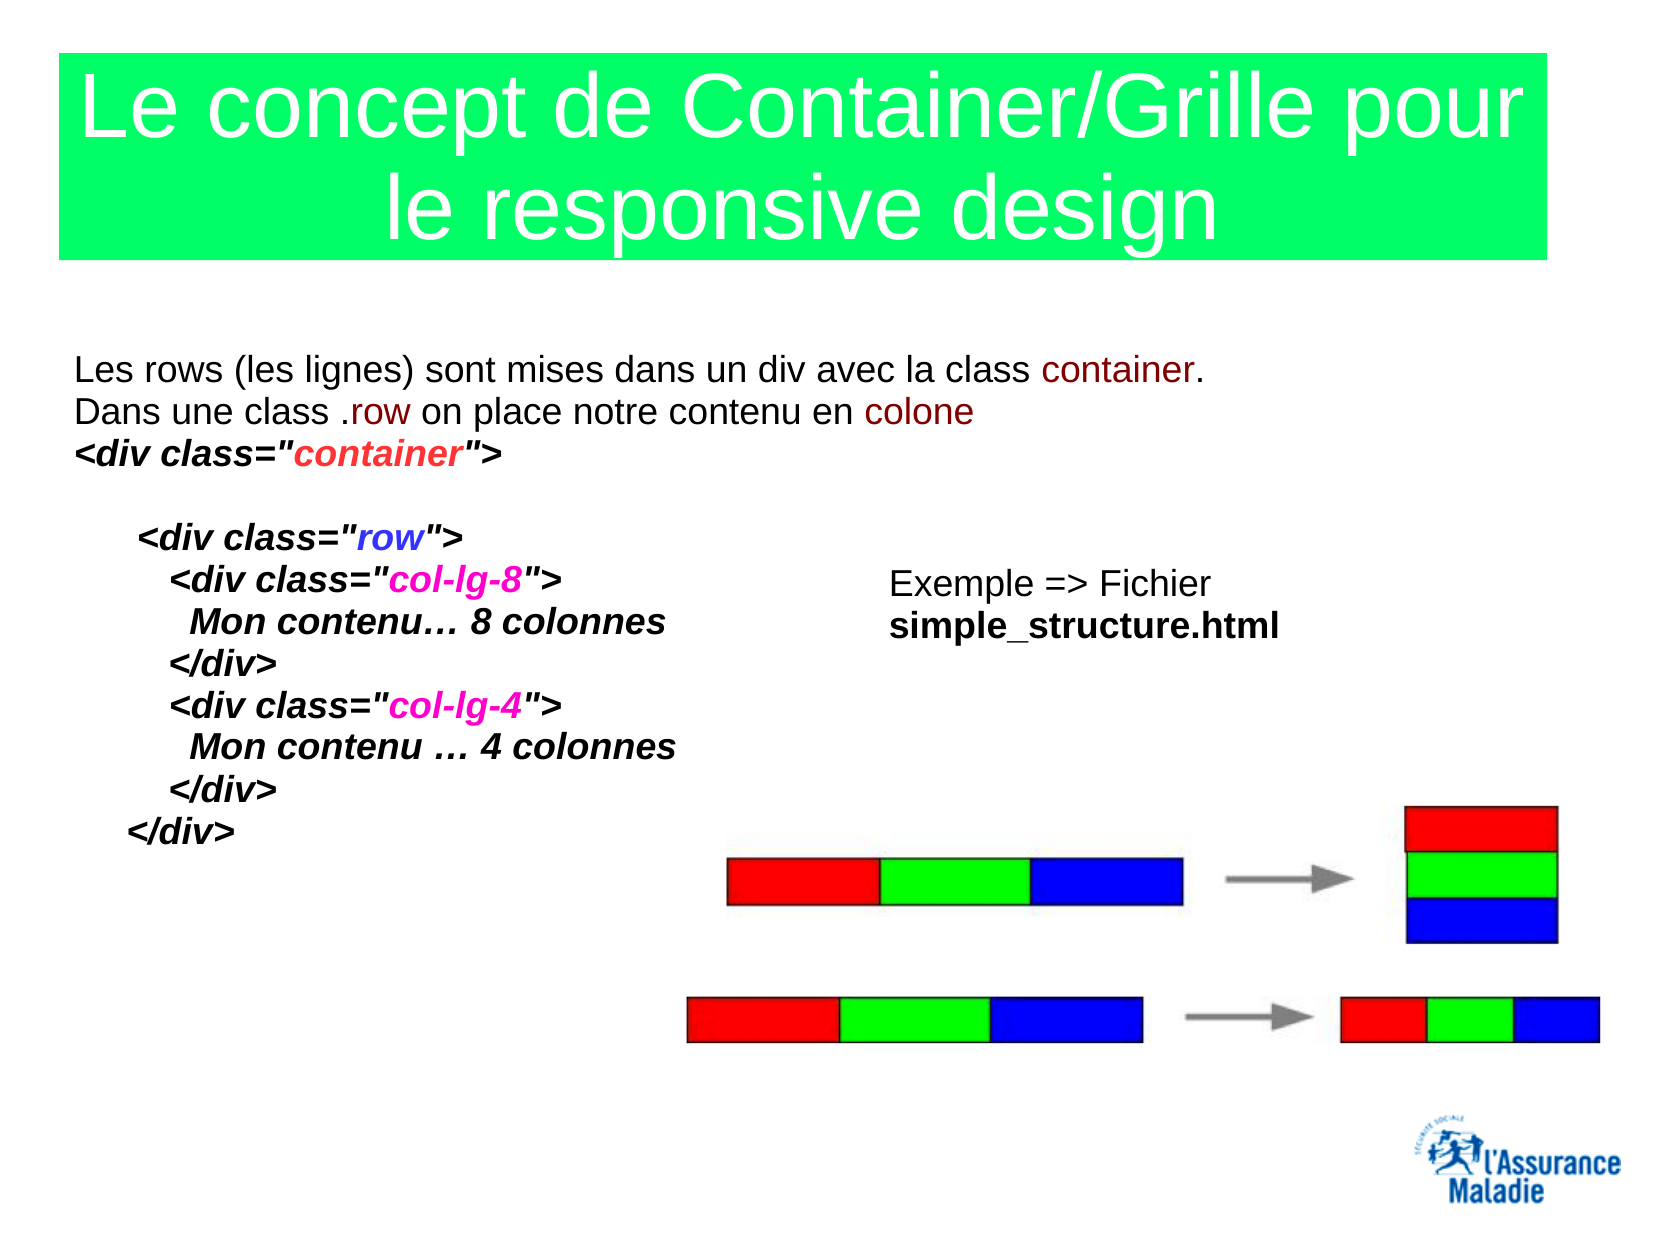

# Le concept de Container/Grille pour le responsive design
Les rows (les lignes) sont mises dans un div avec la class container.
Dans une class .row on place notre contenu en colone
<div class="container">
 <div class="row">
 	 <div class="col-lg-8">
 Mon contenu… 8 colonnes
 </div>
 	 <div class="col-lg-4">
 Mon contenu … 4 colonnes
 </div>
 </div>
Exemple => Fichier simple_structure.html